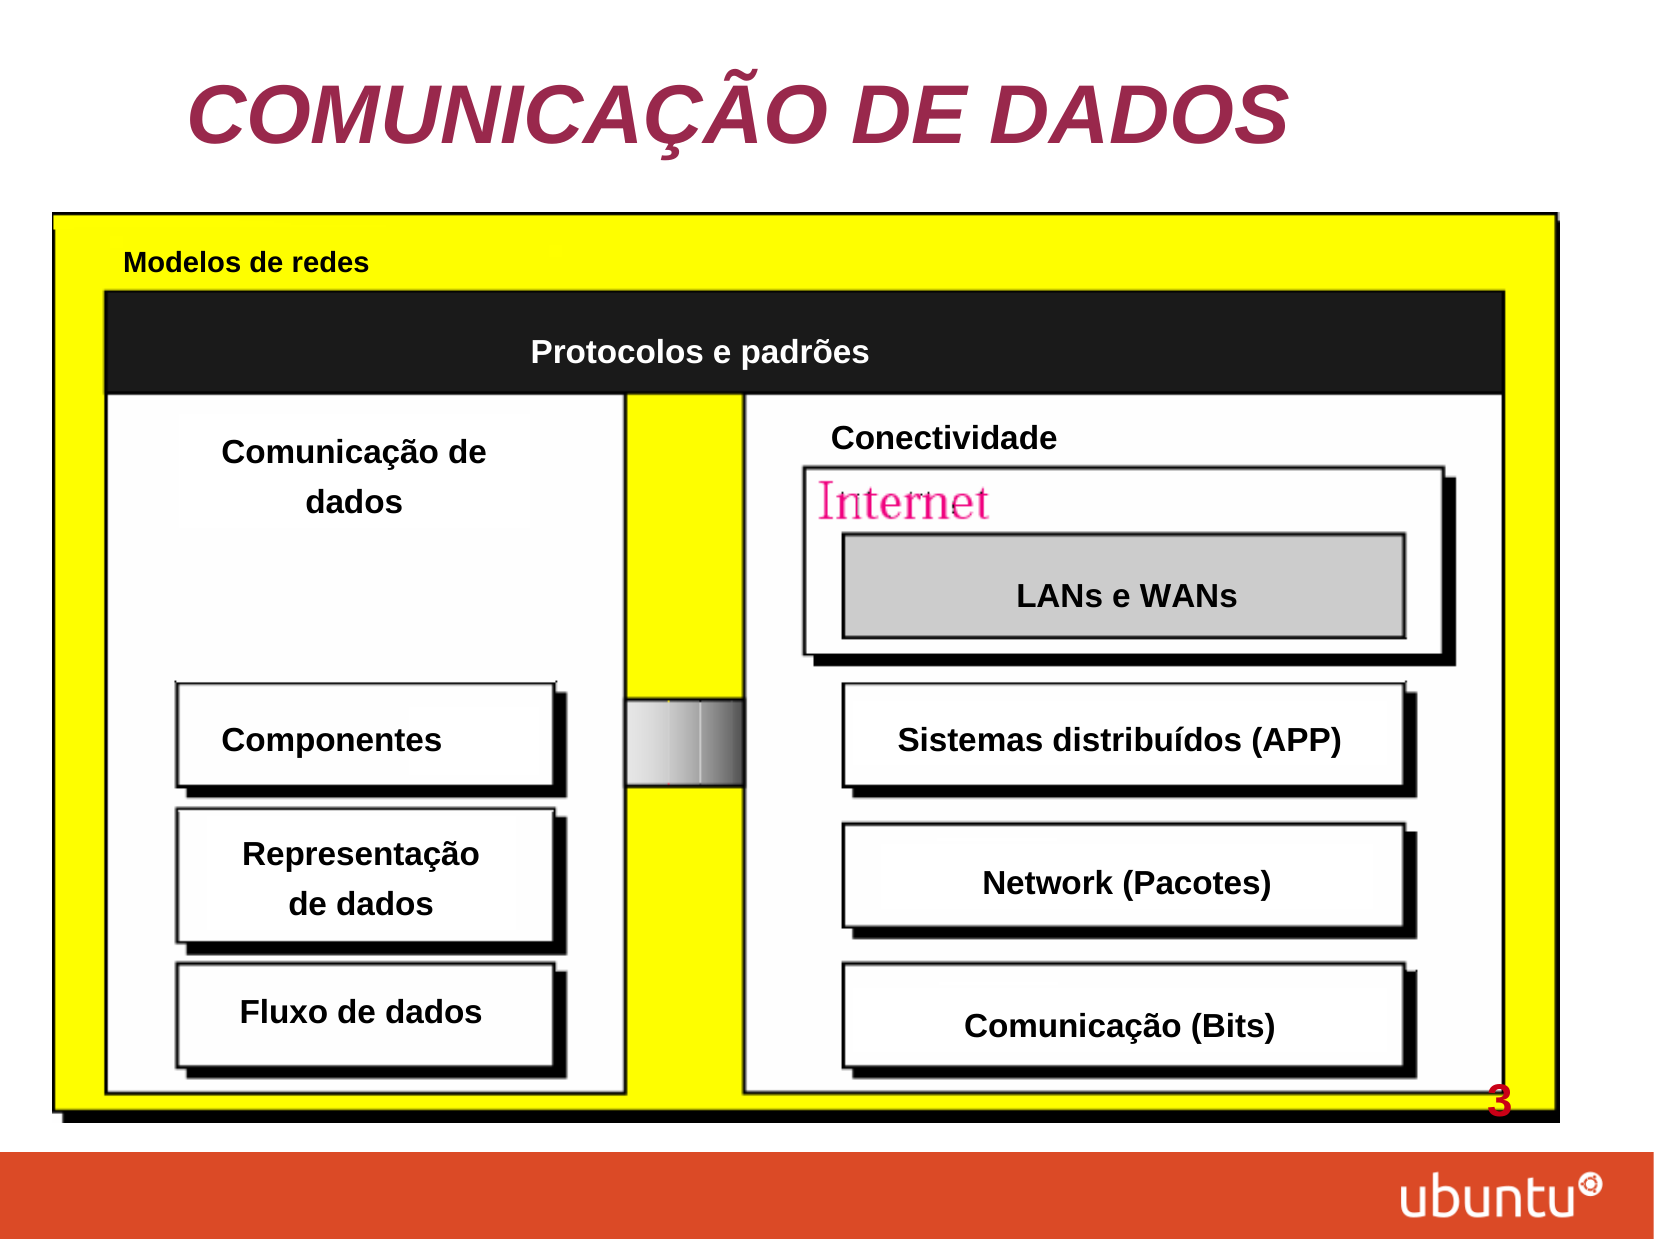

# COMUNICAÇÃO DE DADOS
Modelos de redes
Protocolos e padrões
Conectividade
Comunicação de dados
LANs e WANs
Componentes
Sistemas distribuídos (APP)
Representação de dados
Network (Pacotes)
Fluxo de dados
Comunicação (Bits)